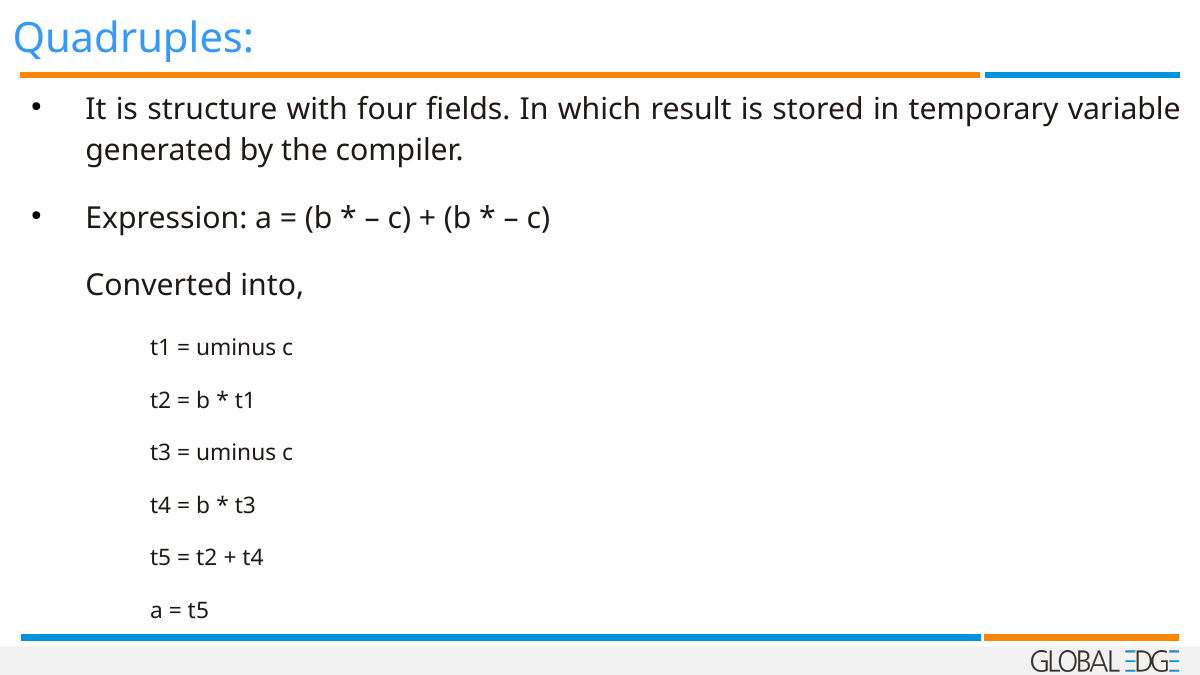

# Quadruples:
It is structure with four fields. In which result is stored in temporary variable generated by the compiler.
Expression: a = (b * – c) + (b * – c)
Converted into,
t1 = uminus c
t2 = b * t1
t3 = uminus c
t4 = b * t3
t5 = t2 + t4
a = t5